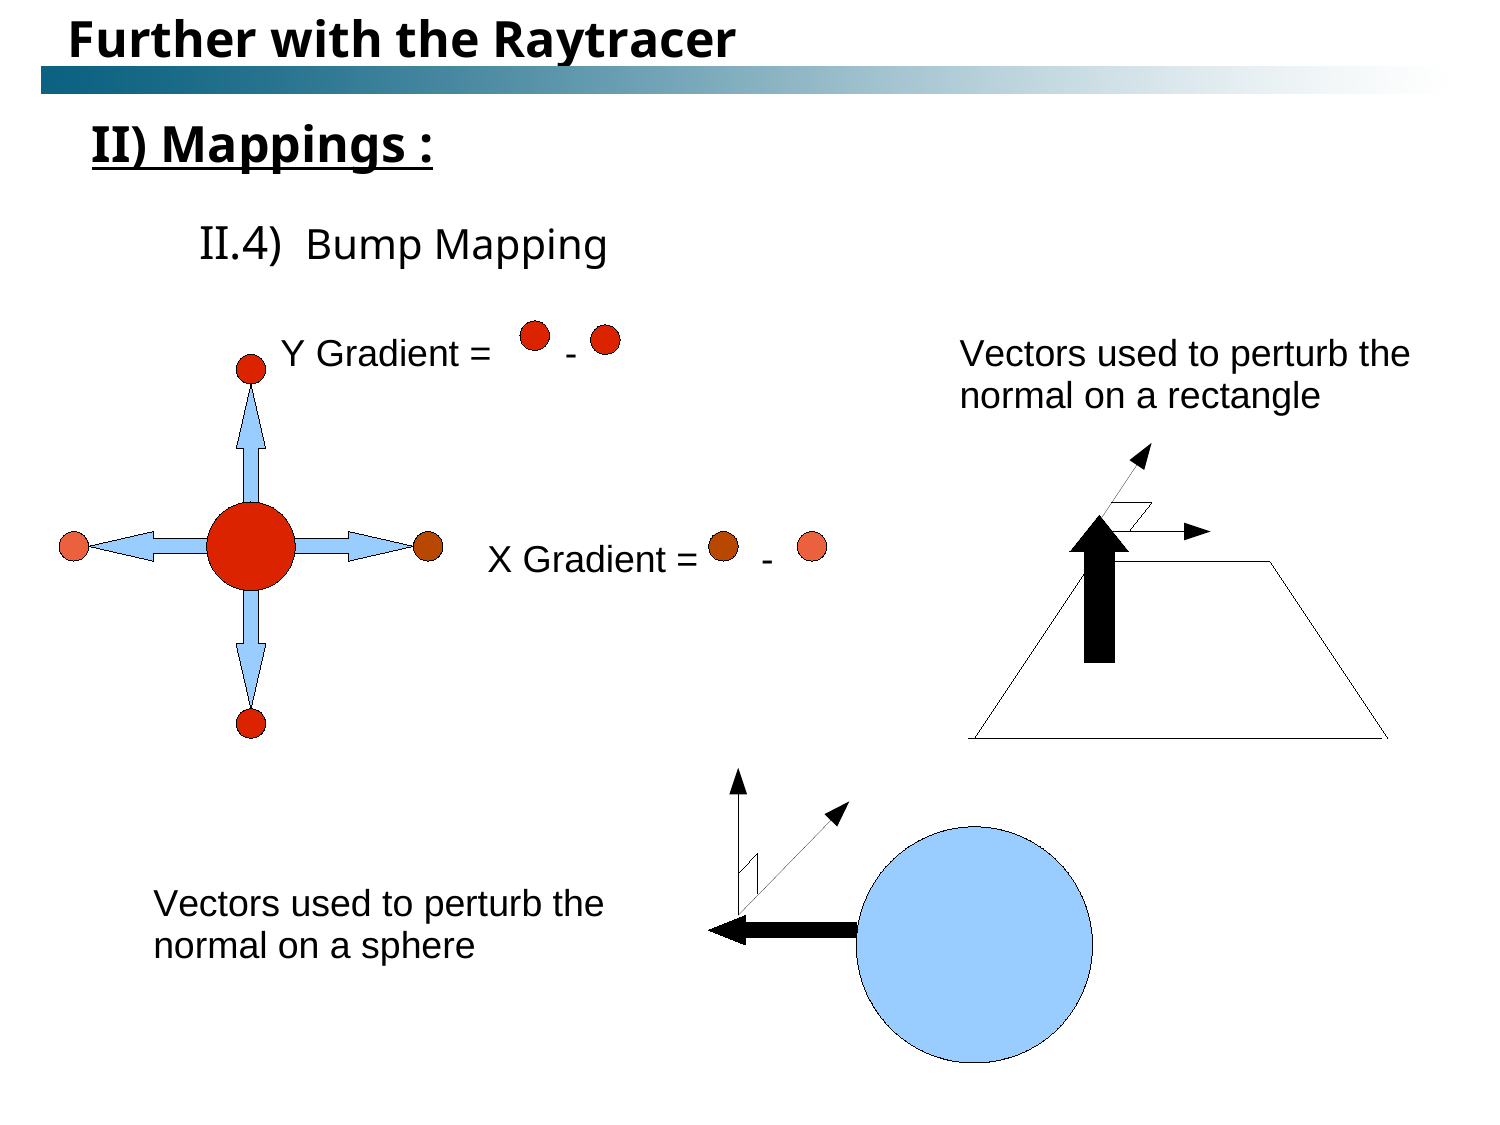

# Further with the Raytracer
II) Mappings :
II.4) Bump Mapping
Y Gradient = -
Vectors used to perturb the
normal on a rectangle
X Gradient = -
Vectors used to perturb the
normal on a sphere